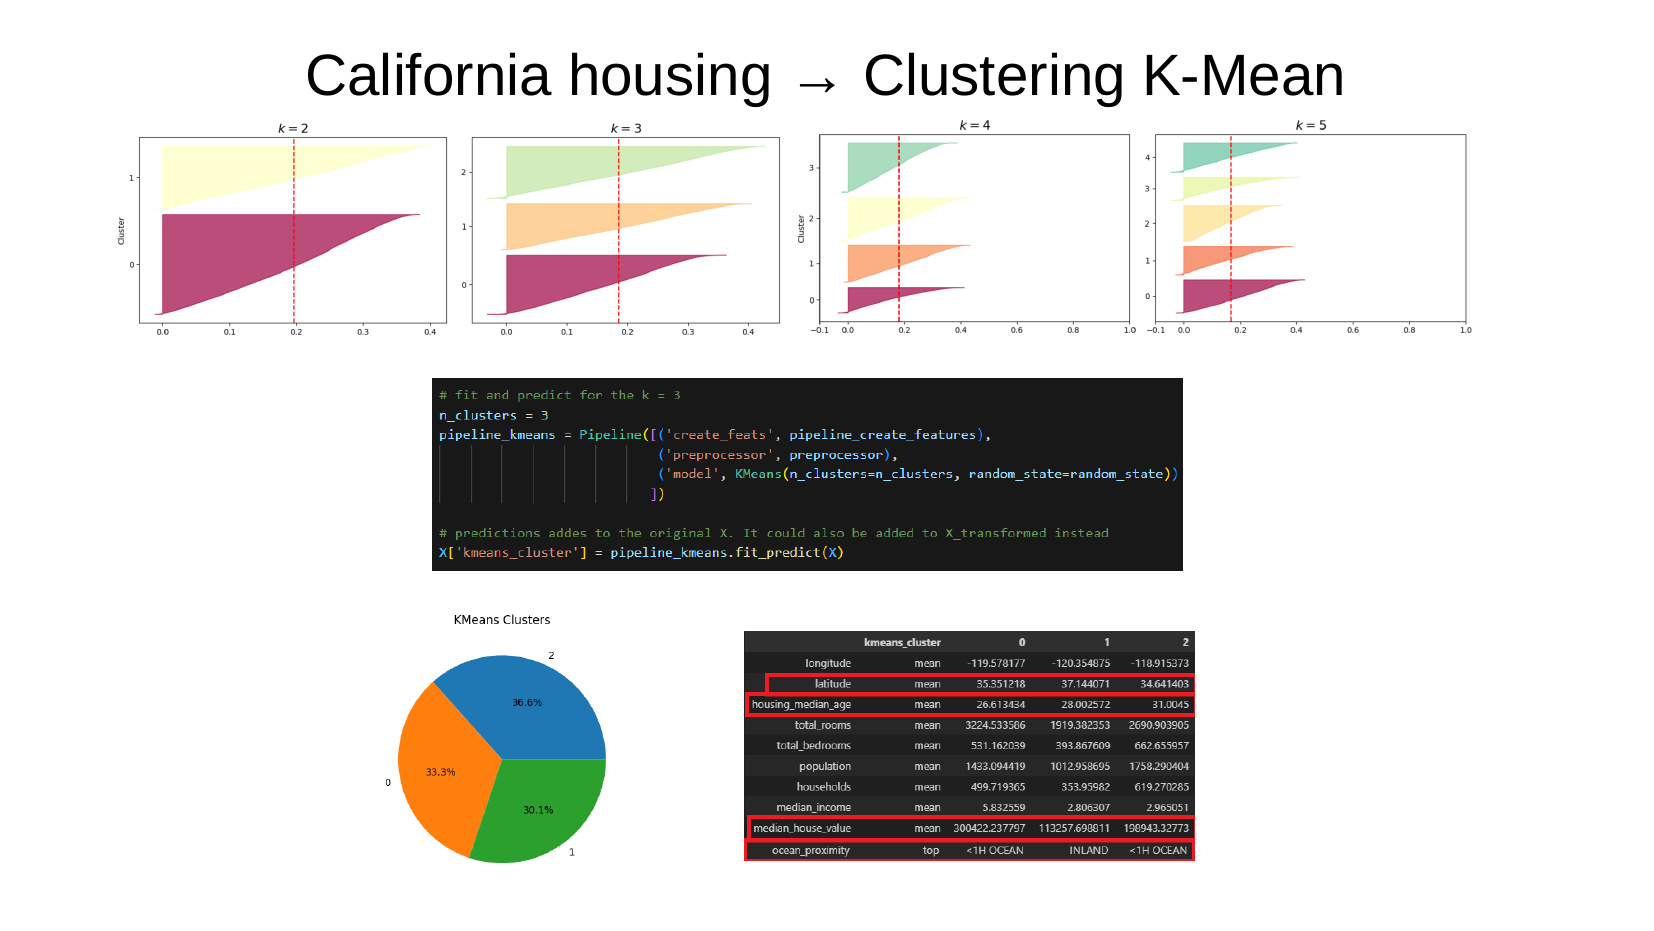

# California housing → Clustering K-Mean
- Crear nuevas variables
- Convertir distribuciones en Gaussianas
- Estandarizar
- Encoder de las variables categóricas